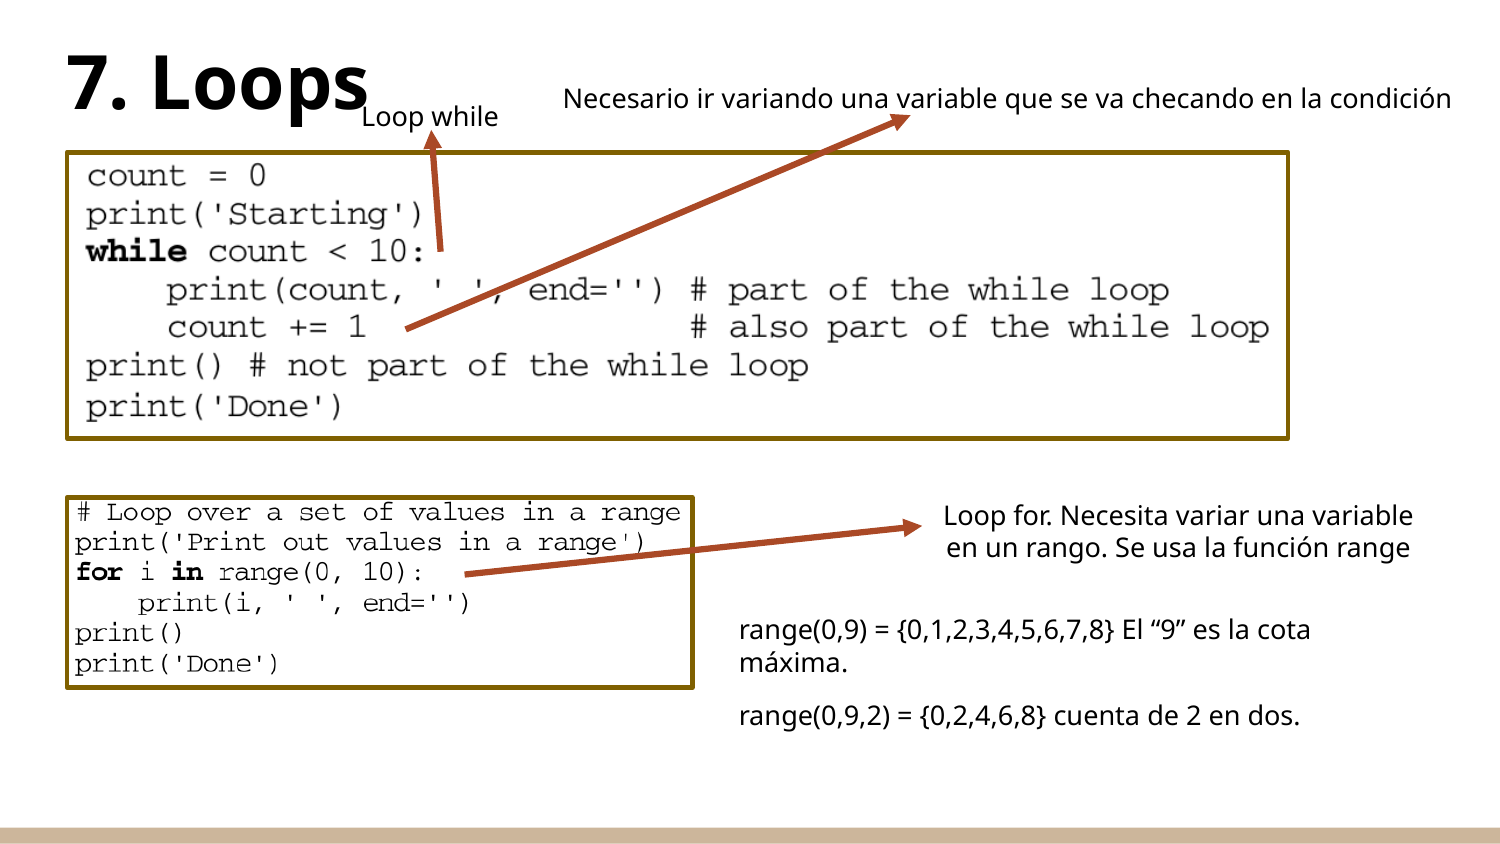

# 7. Loops
Necesario ir variando una variable que se va checando en la condición
Loop while
Loop for. Necesita variar una variable en un rango. Se usa la función range
range(0,9) = {0,1,2,3,4,5,6,7,8} El “9” es la cota máxima.
range(0,9,2) = {0,2,4,6,8} cuenta de 2 en dos.